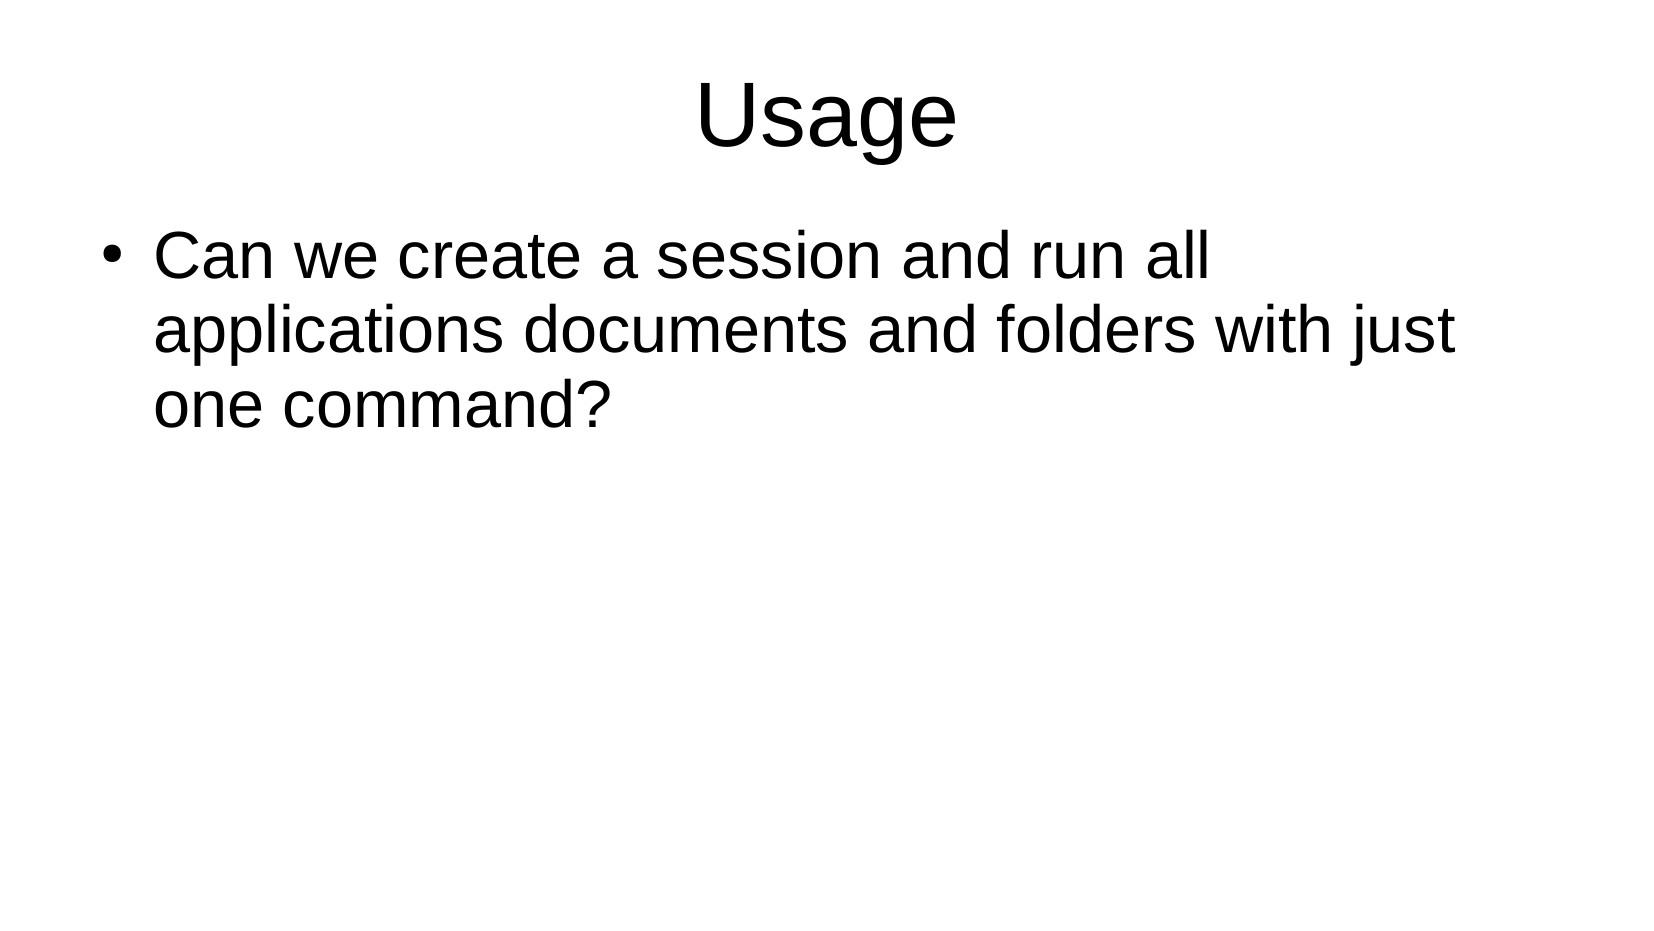

# Usage
Can we create a session and run all applications documents and folders with just one command?